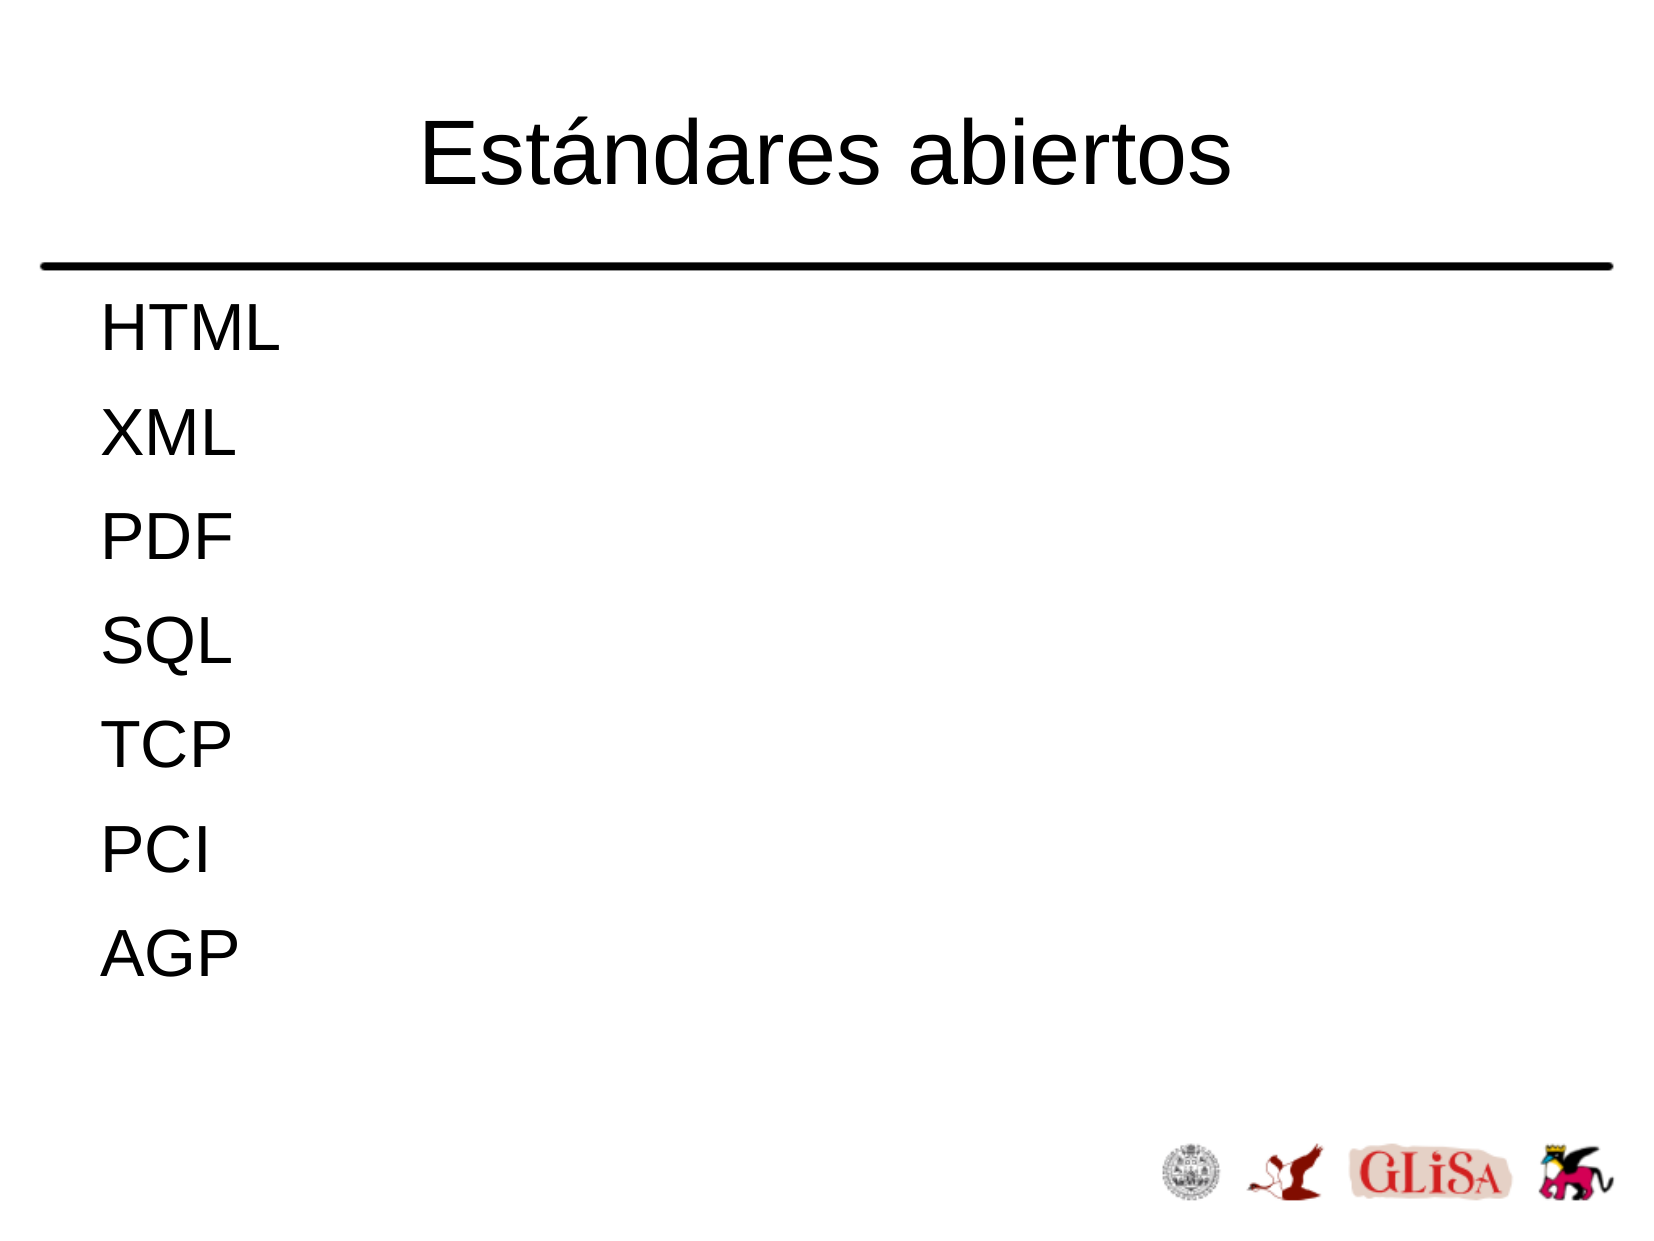

# Estándares abiertos
HTML
XML
PDF
SQL
TCP
PCI
AGP